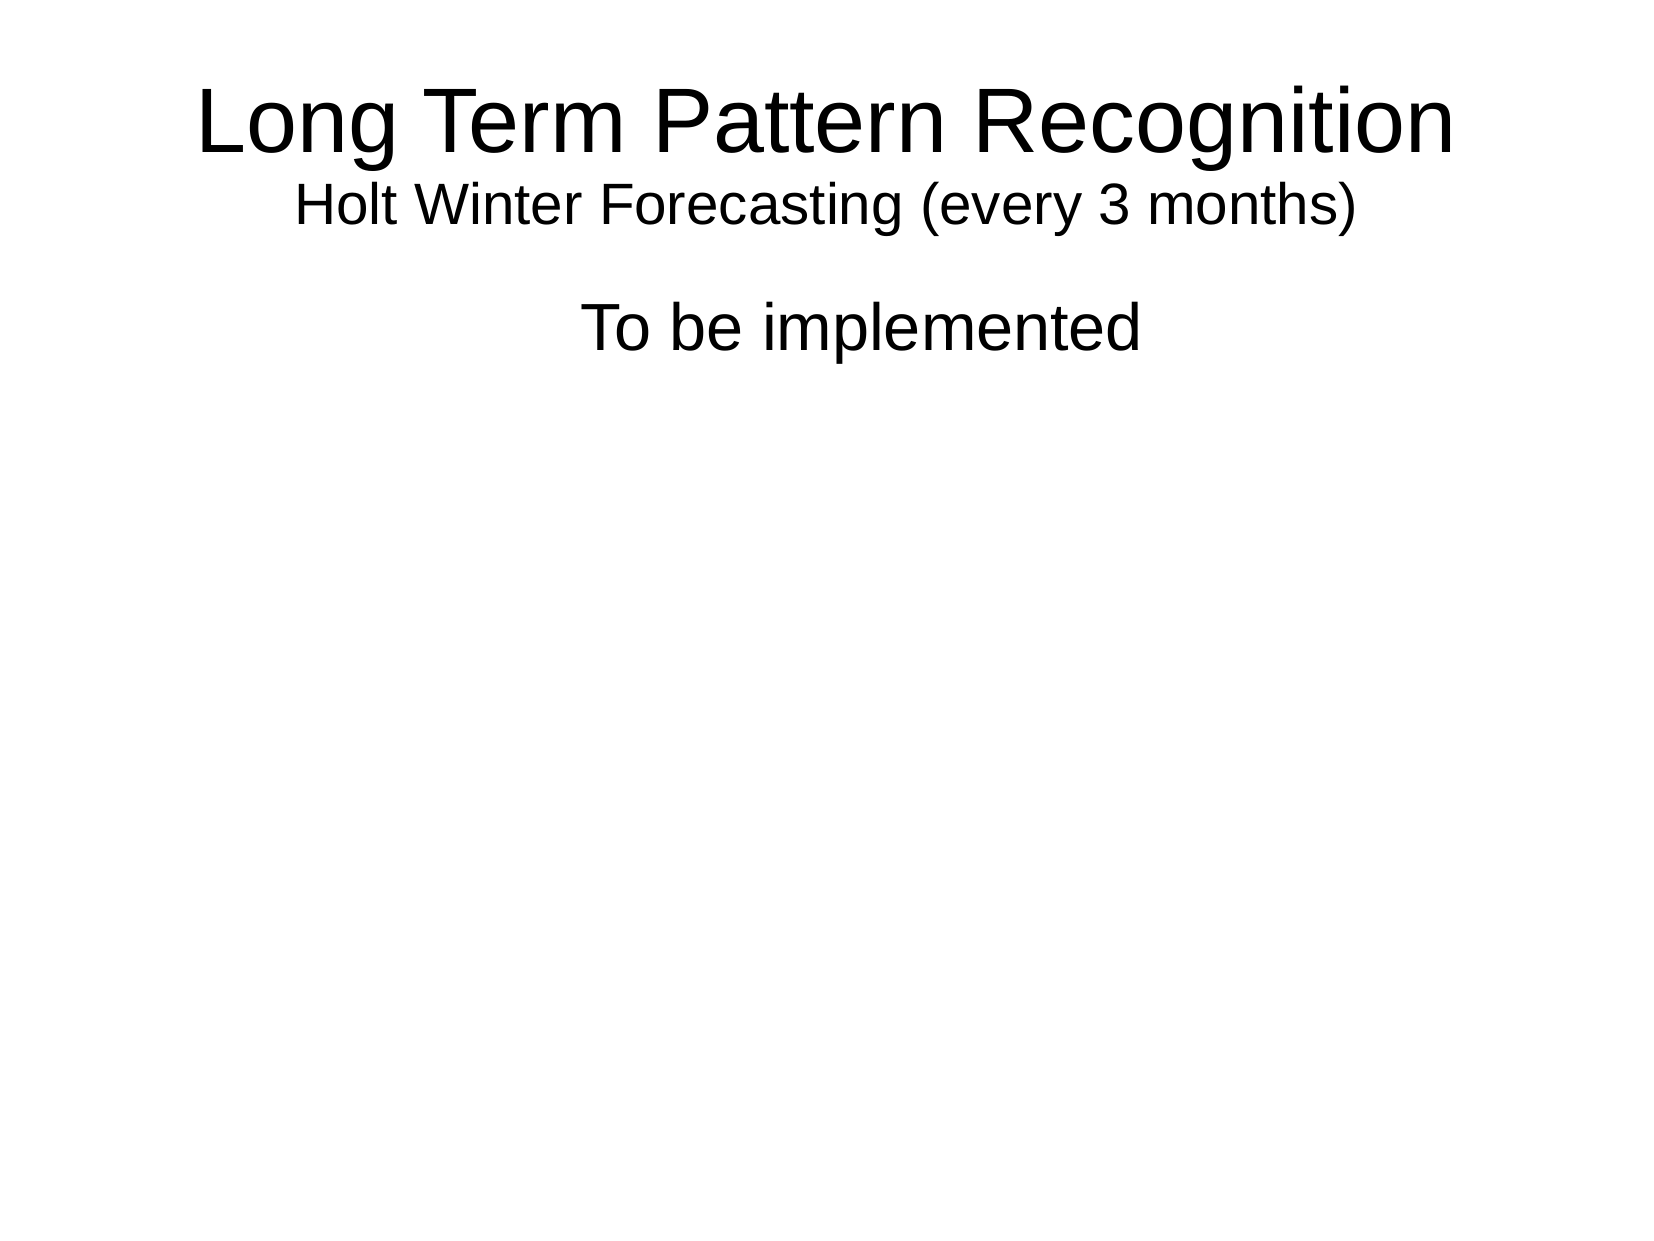

# Long Term Pattern Recognition Holt Winter Forecasting (every 3 months)
To be implemented